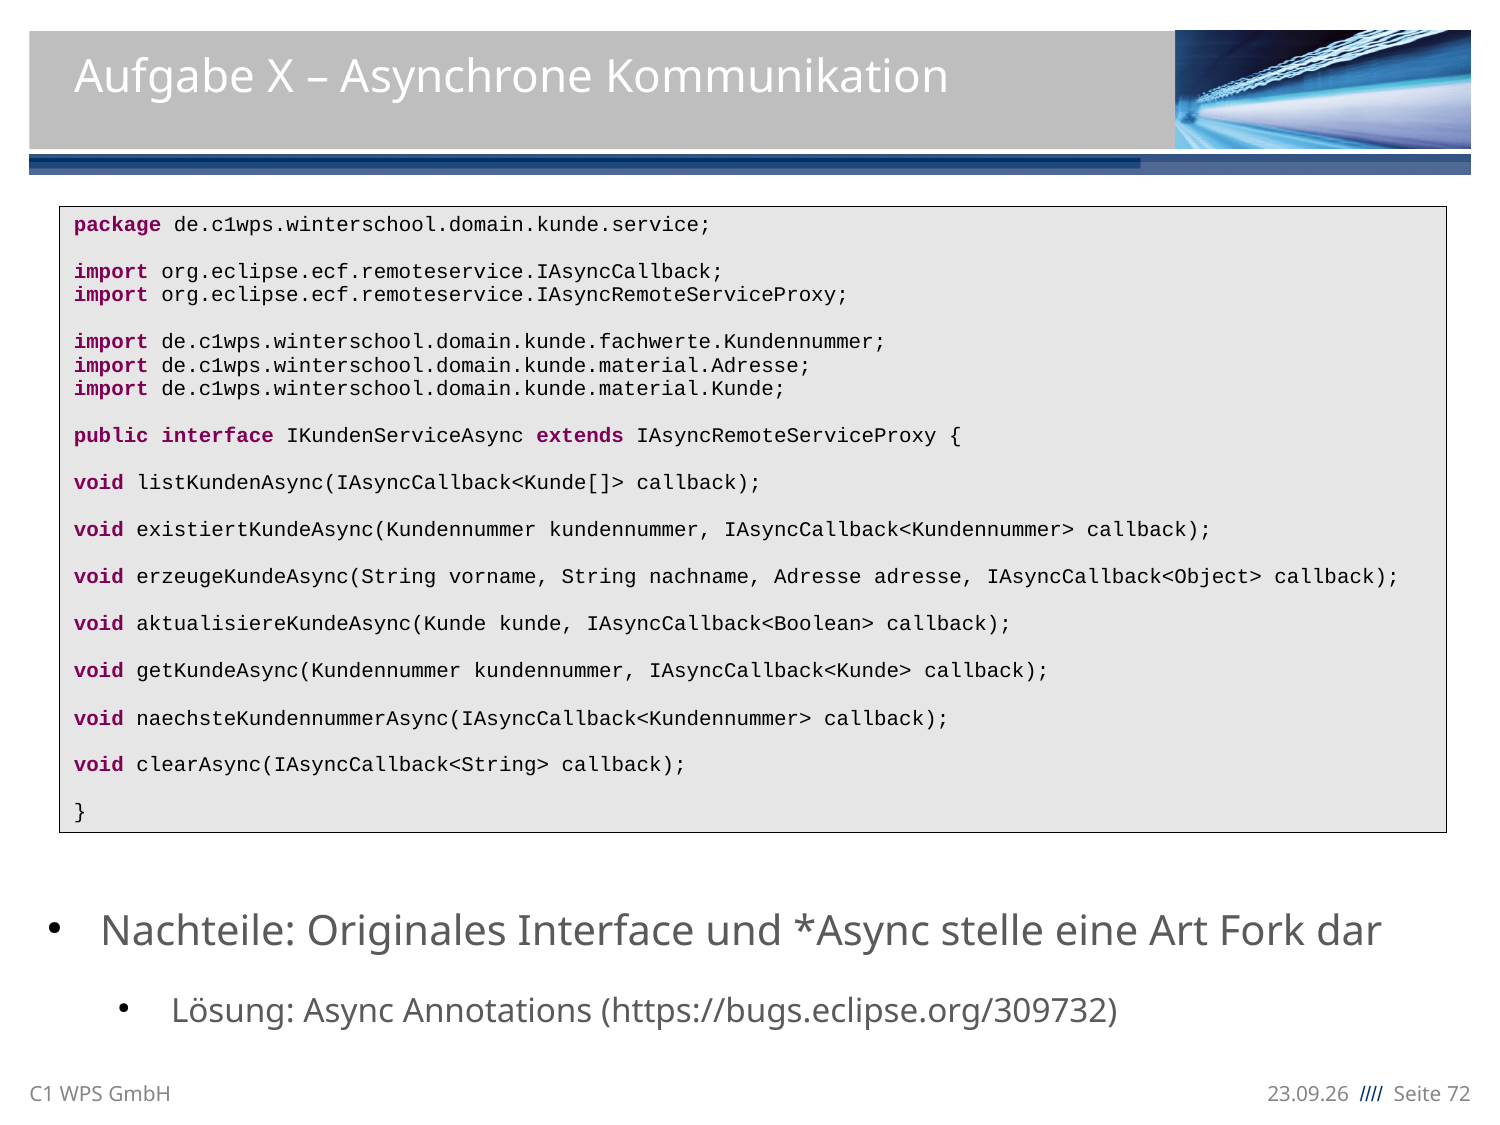

#
Aufgabe X – Asynchrone Kommunikation
package de.c1wps.winterschool.domain.kunde.service;
import org.eclipse.ecf.remoteservice.IAsyncCallback;
import org.eclipse.ecf.remoteservice.IAsyncRemoteServiceProxy;
import de.c1wps.winterschool.domain.kunde.fachwerte.Kundennummer;
import de.c1wps.winterschool.domain.kunde.material.Adresse;
import de.c1wps.winterschool.domain.kunde.material.Kunde;
public interface IKundenServiceAsync extends IAsyncRemoteServiceProxy {
void listKundenAsync(IAsyncCallback<Kunde[]> callback);
void existiertKundeAsync(Kundennummer kundennummer, IAsyncCallback<Kundennummer> callback);
void erzeugeKundeAsync(String vorname, String nachname, Adresse adresse, IAsyncCallback<Object> callback);
void aktualisiereKundeAsync(Kunde kunde, IAsyncCallback<Boolean> callback);
void getKundeAsync(Kundennummer kundennummer, IAsyncCallback<Kunde> callback);
void naechsteKundennummerAsync(IAsyncCallback<Kundennummer> callback);
void clearAsync(IAsyncCallback<String> callback);
}
Nachteile: Originales Interface und *Async stelle eine Art Fork dar
Lösung: Async Annotations (https://bugs.eclipse.org/309732)